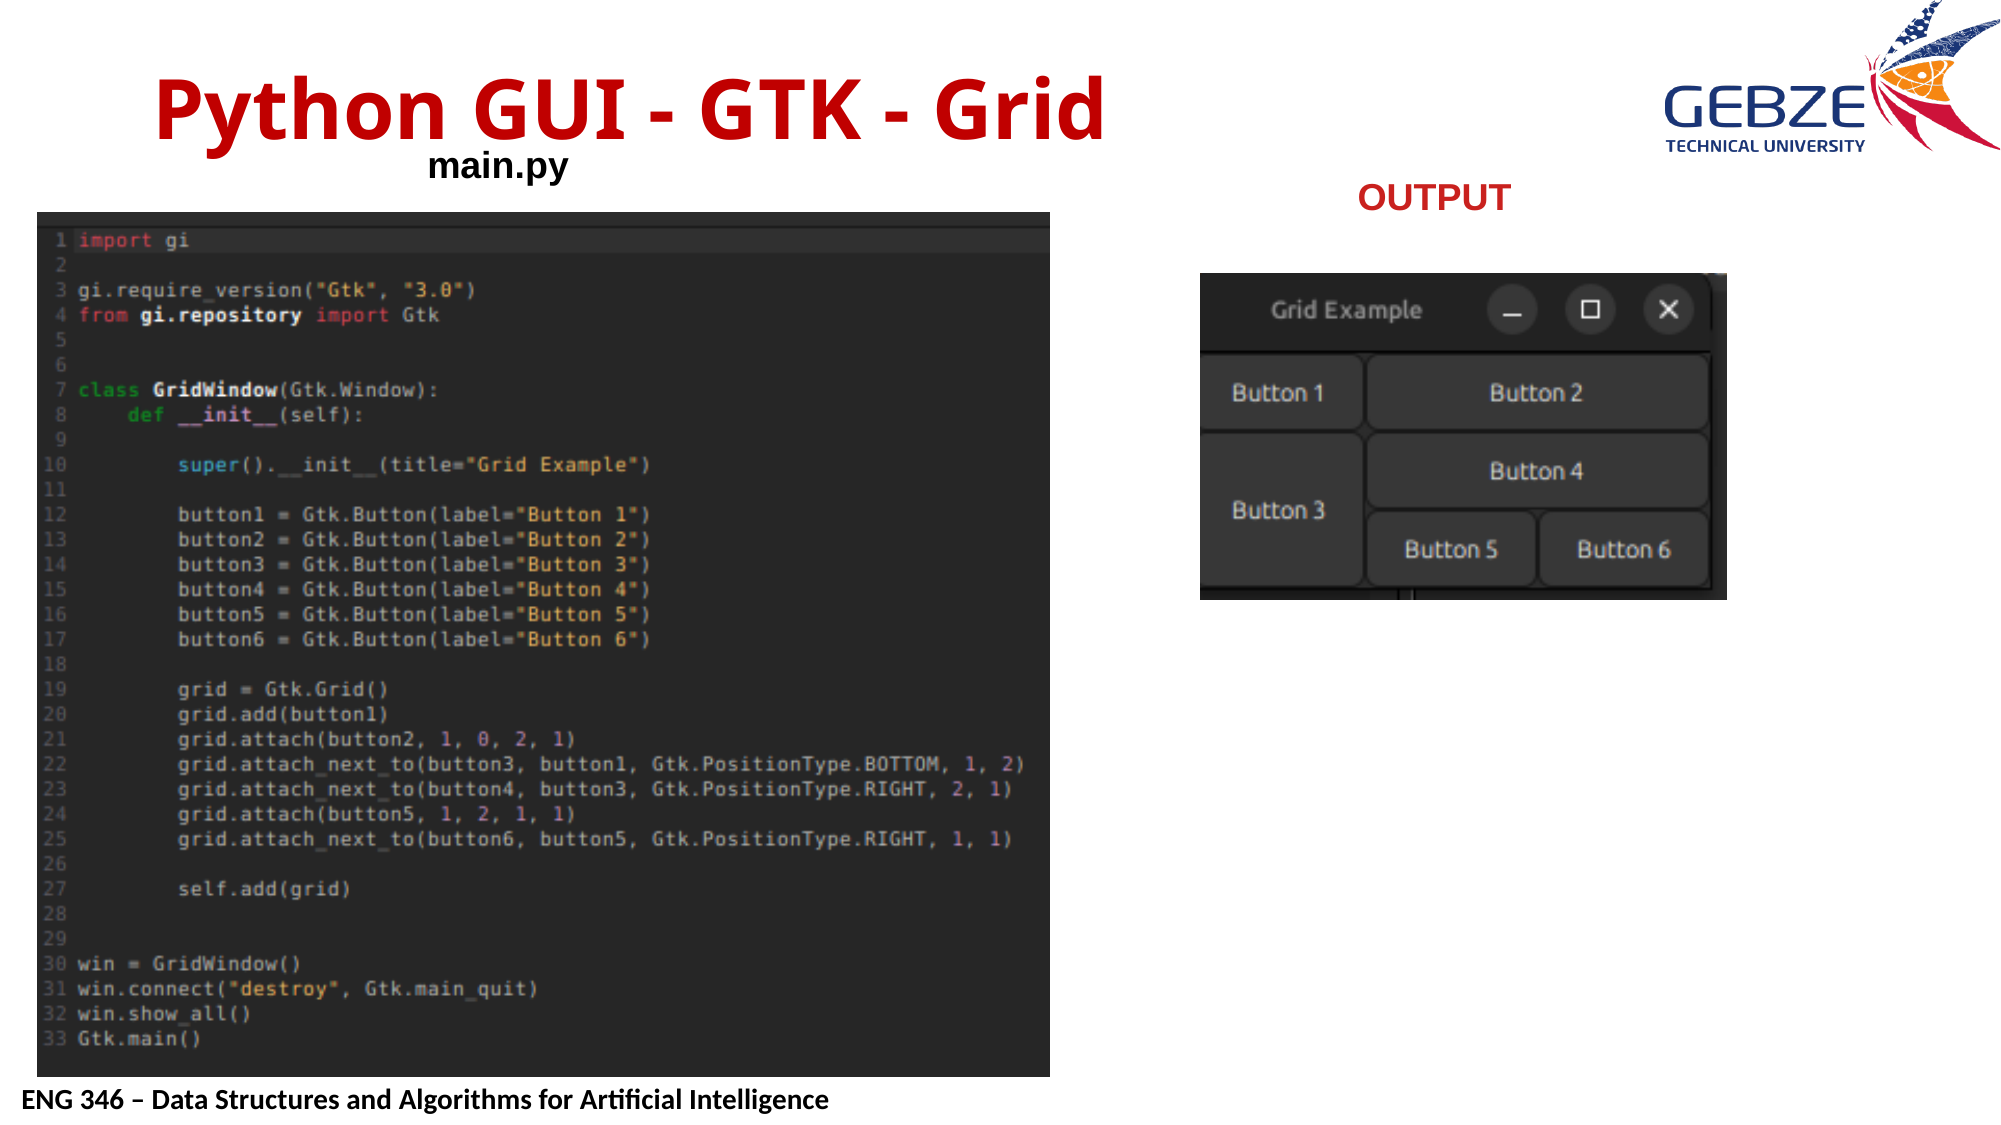

# Python GUI - GTK - Grid
main.py
OUTPUT